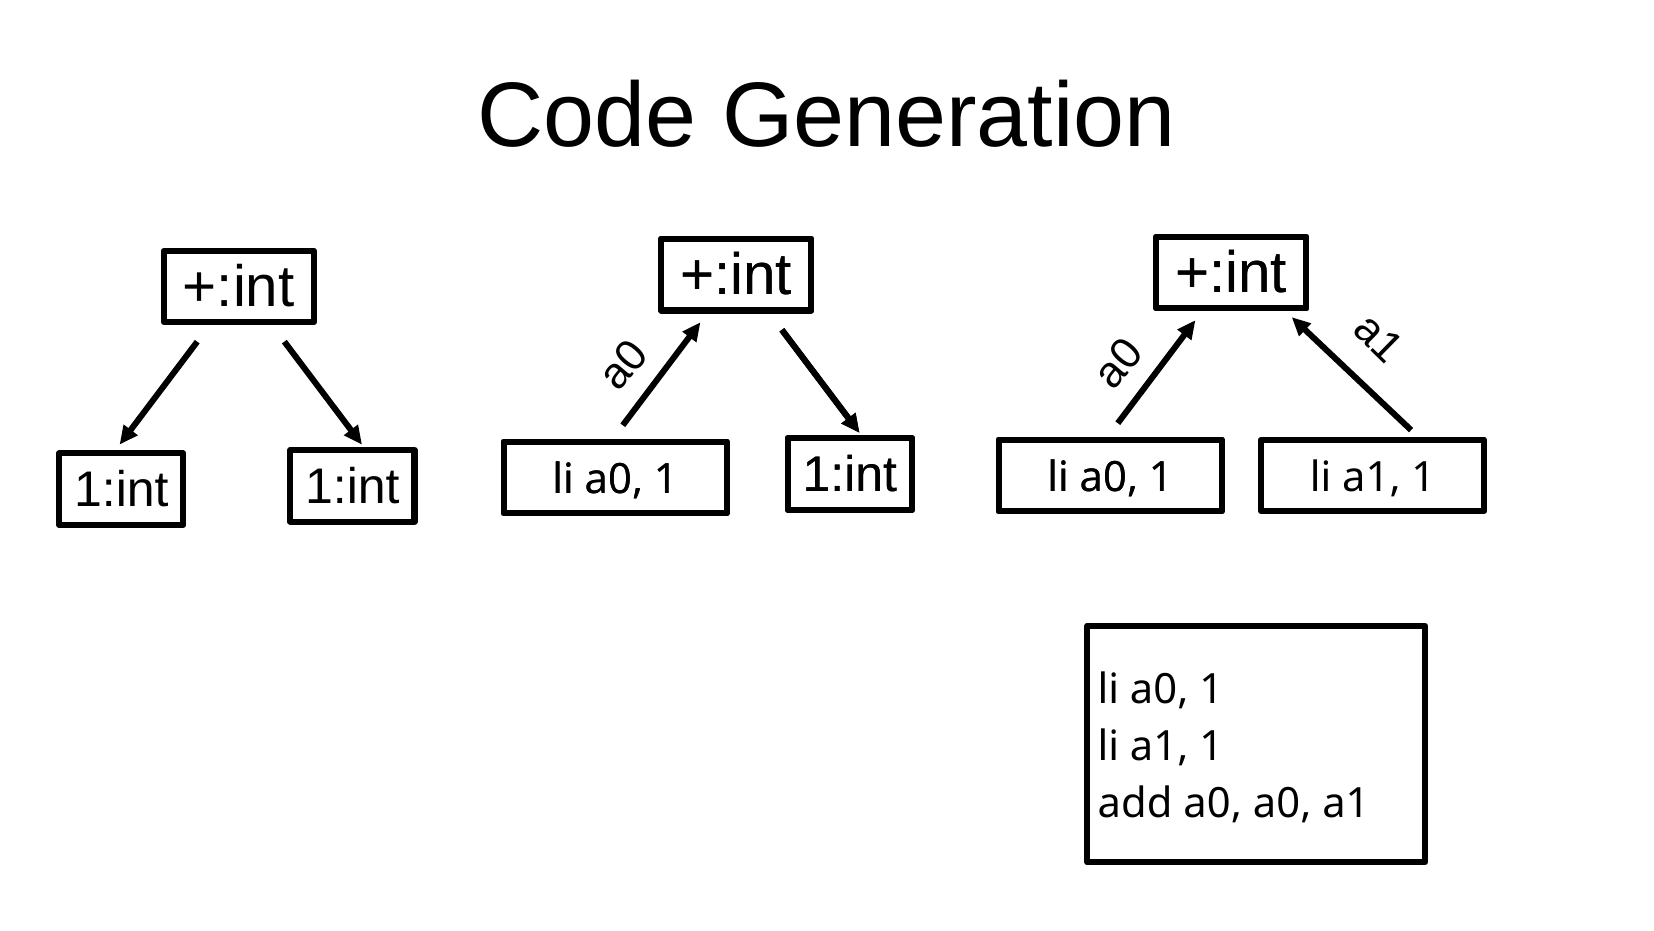

# Code Generation
+:int
+:int
a1
a0
li a0, 1
li a1, 1
li a0, 1
+:int
+:int
a0
1:int
1:int
li a0, 1
li a0, 1
+:int
1:int
1:int
li a0, 1
li a1, 1
add a0, a0, a1